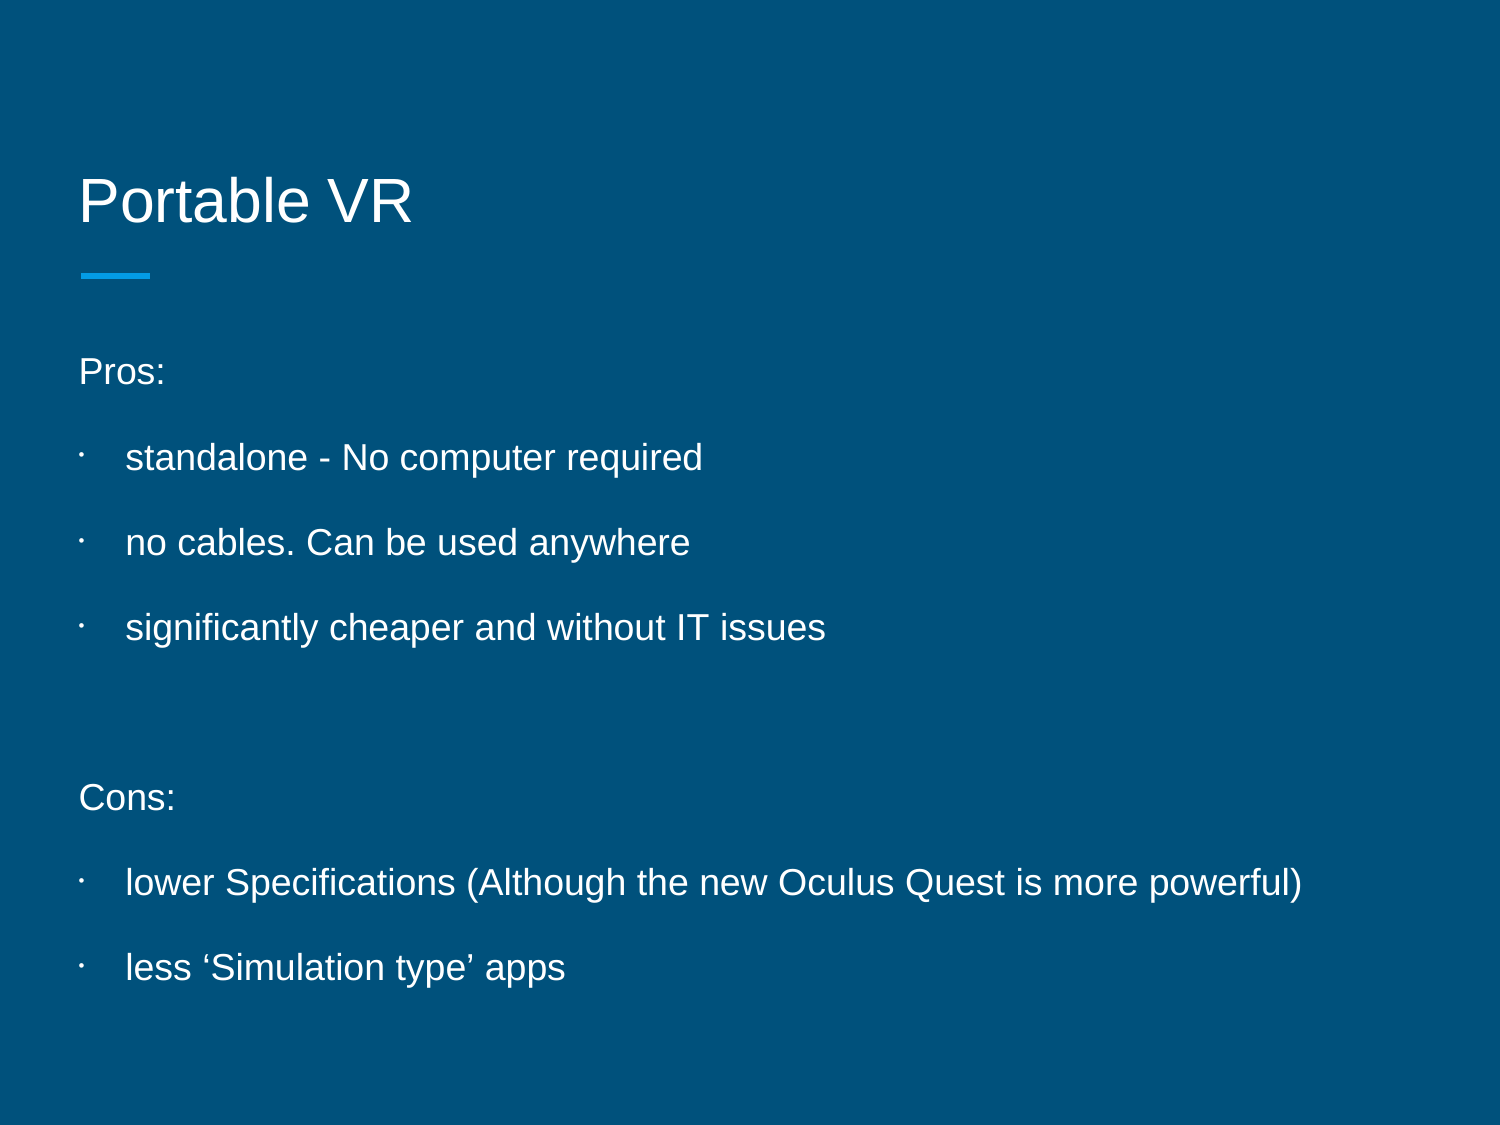

# Portable VR
Pros:
standalone - No computer required
no cables. Can be used anywhere
significantly cheaper and without IT issues
Cons:
lower Specifications (Although the new Oculus Quest is more powerful)
less ‘Simulation type’ apps